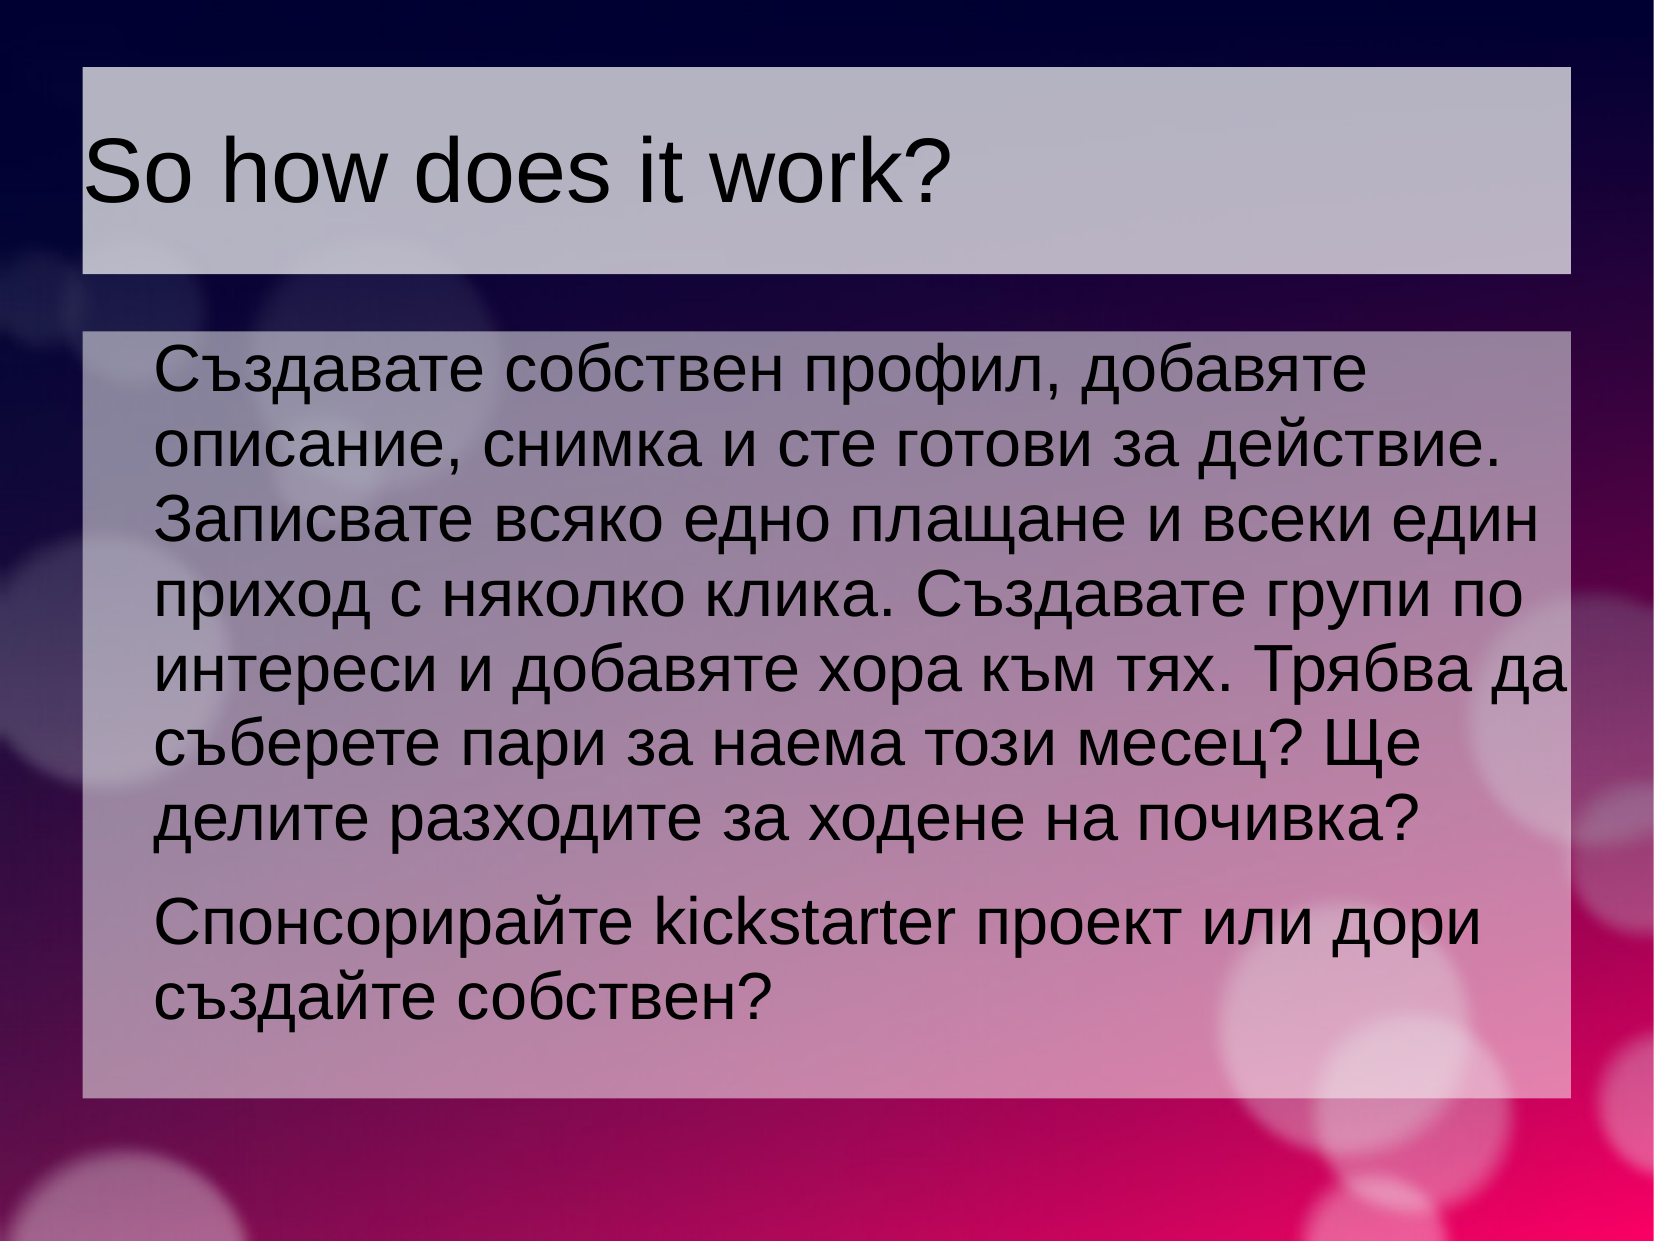

# So how does it work?
Създавате собствен профил, добавяте описание, снимка и сте готови за действие. Записвате всяко едно плащане и всеки един приход с няколко клика. Създавате групи по интереси и добавяте хора към тях. Трябва да съберете пари за наема този месец? Ще делите разходите за ходене на почивка?
Спонсорирайте kickstarter проект или дори създайте собствен?